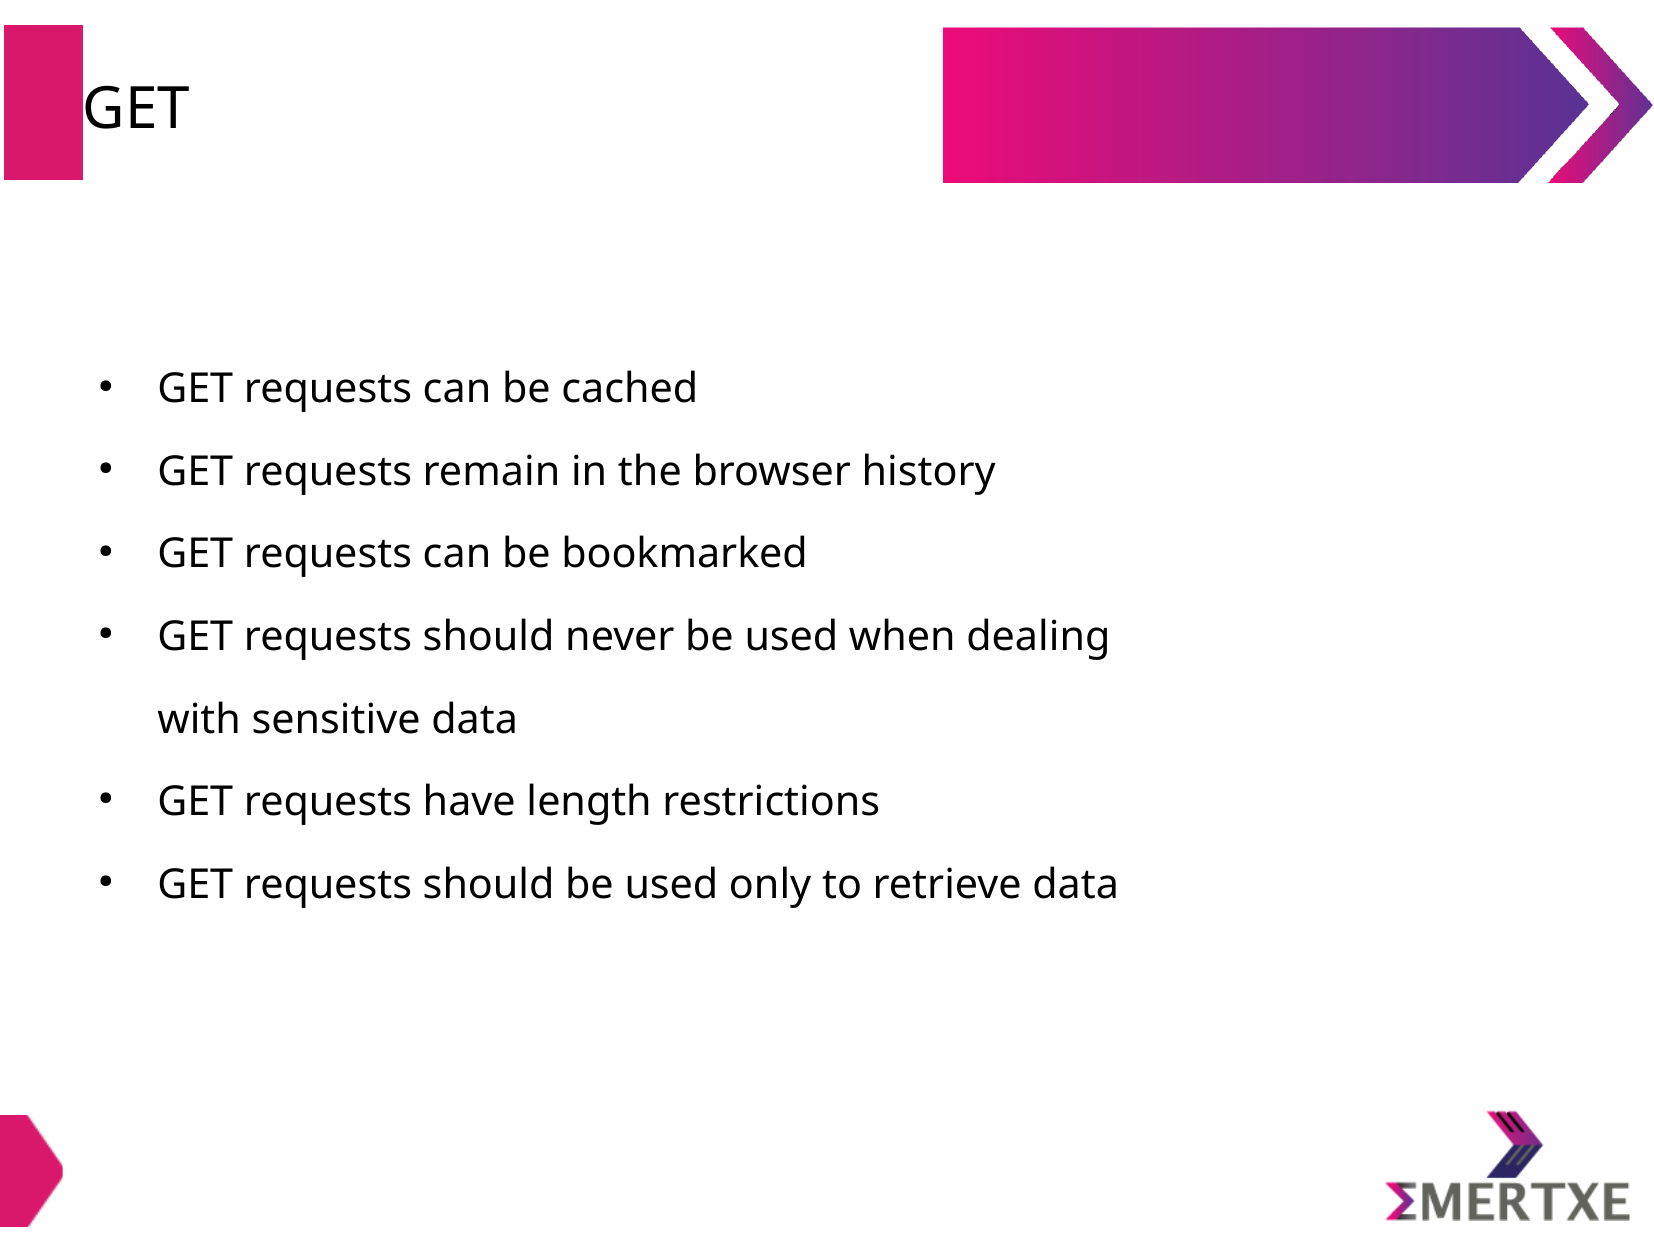

# GET
 GET requests can be cached
 GET requests remain in the browser history
 GET requests can be bookmarked
 GET requests should never be used when dealing
 with sensitive data
 GET requests have length restrictions
 GET requests should be used only to retrieve data